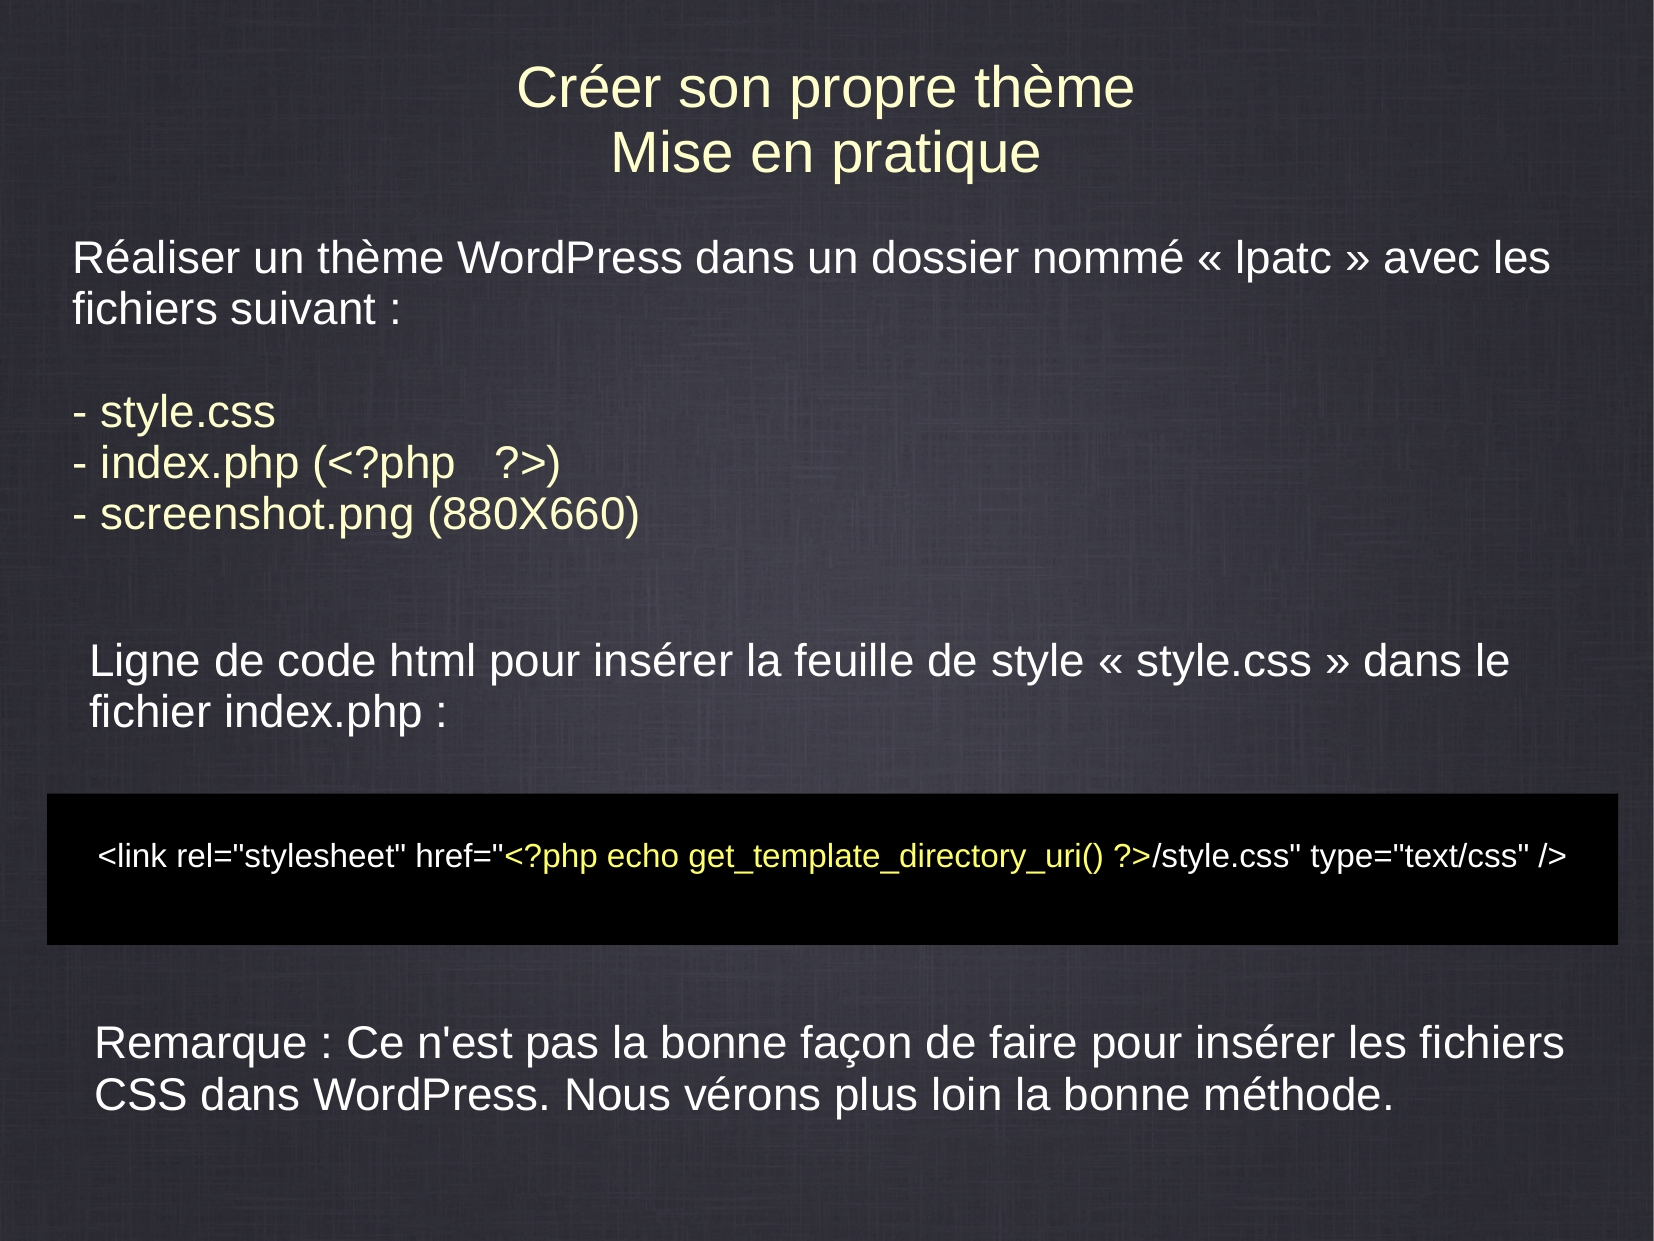

Créer son propre thème
Mise en pratique
Réaliser un thème WordPress dans un dossier nommé « lpatc » avec les fichiers suivant :
- style.css
- index.php (<?php ?>)
- screenshot.png (880X660)
Ligne de code html pour insérer la feuille de style « style.css » dans le fichier index.php :
<link rel="stylesheet" href="<?php echo get_template_directory_uri() ?>/style.css" type="text/css" />
Remarque : Ce n'est pas la bonne façon de faire pour insérer les fichiers CSS dans WordPress. Nous vérons plus loin la bonne méthode.